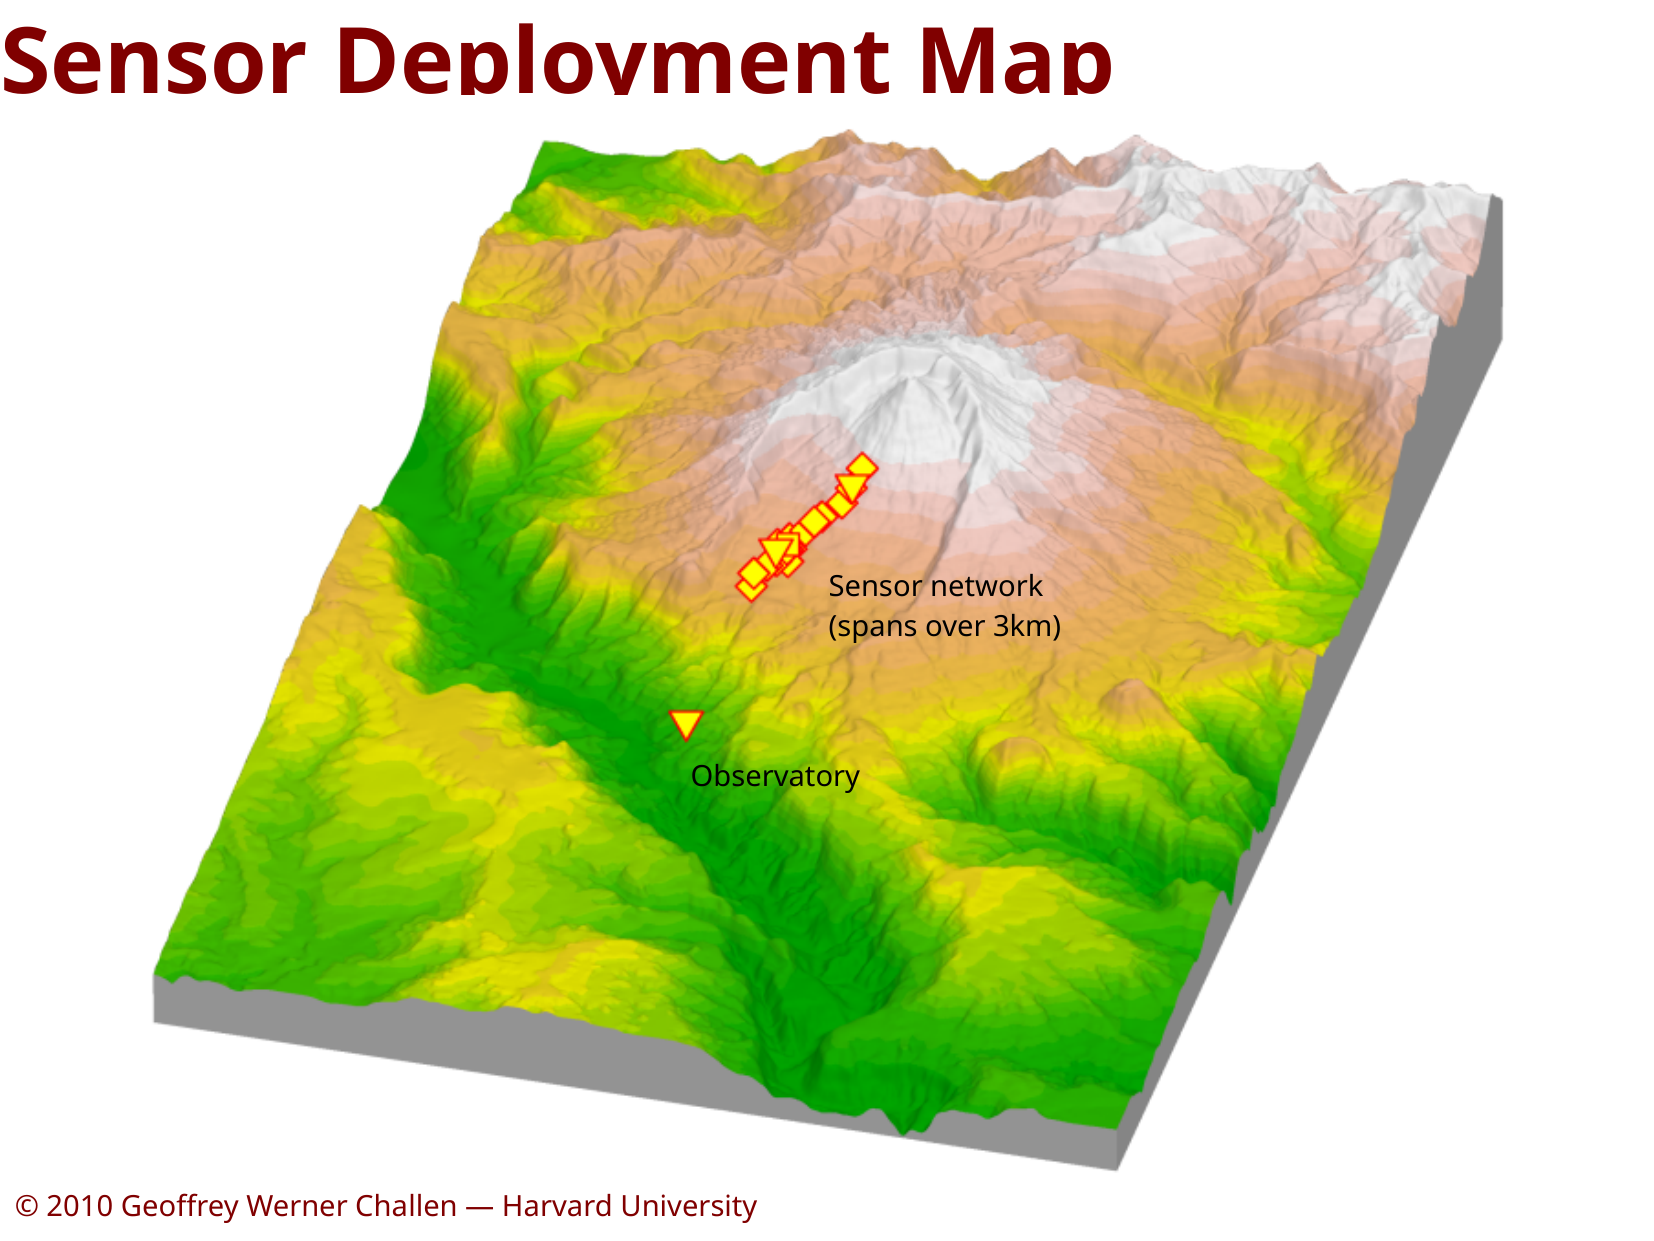

# Sensor Deployment Map
Sensor network
(spans over 3km)
Observatory